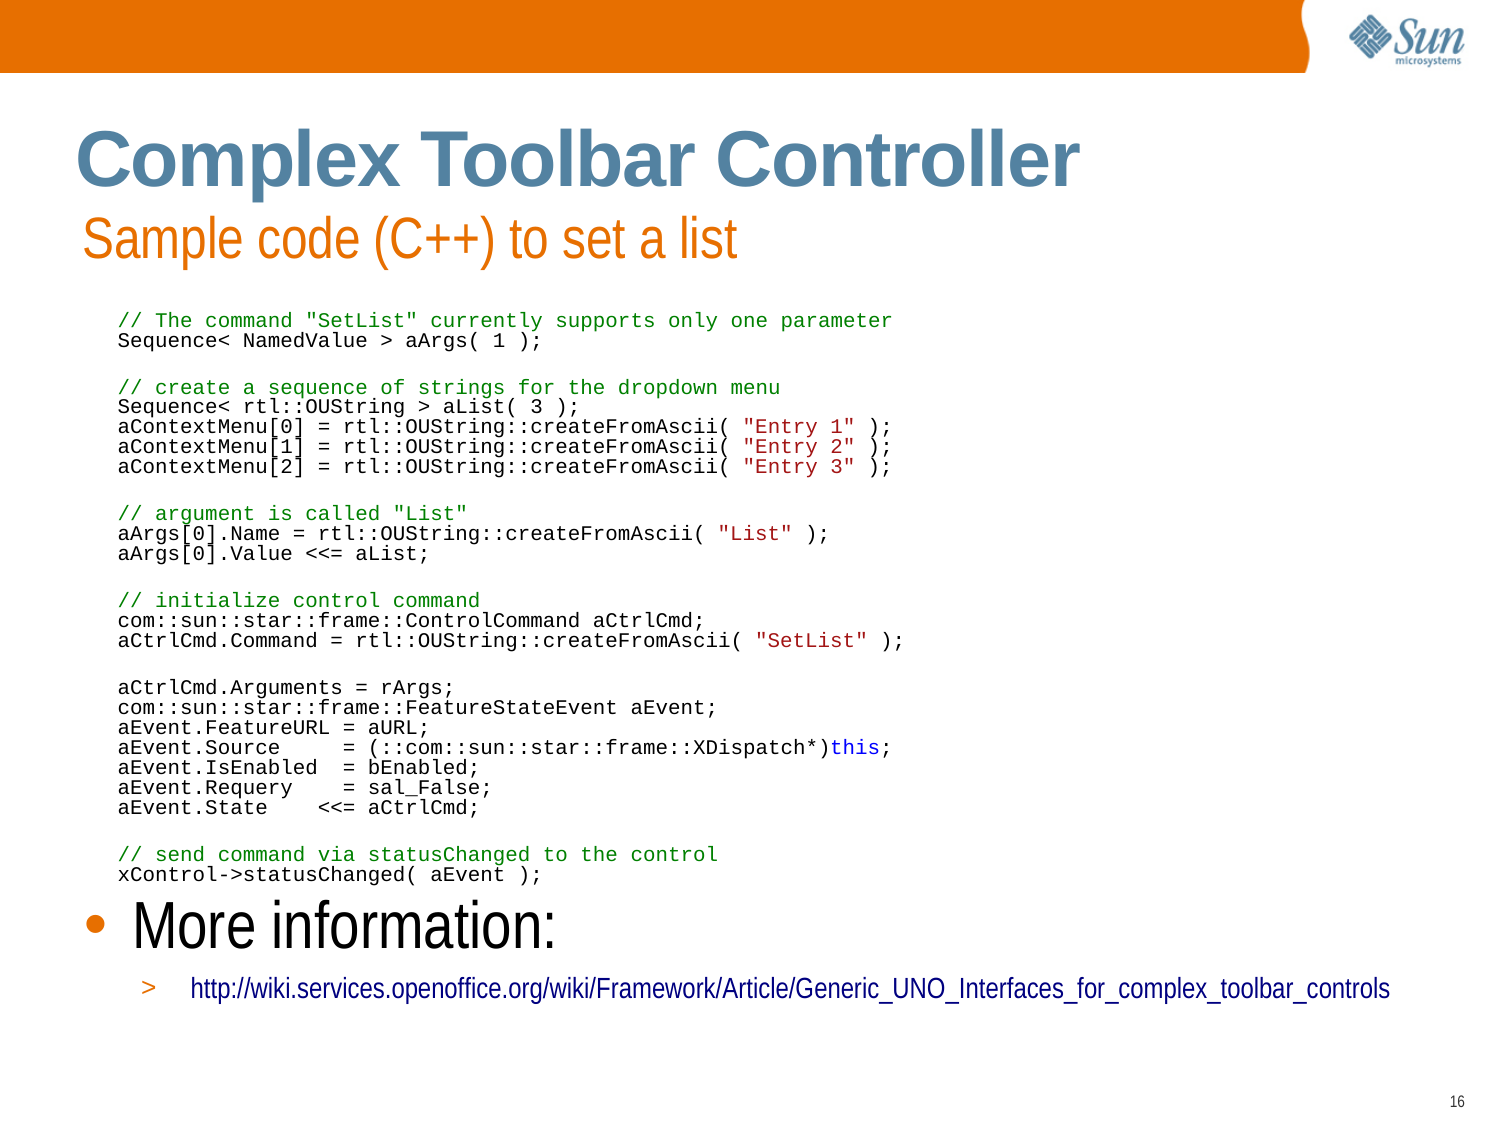

# Complex Toolbar Controller
Sample code (C++) to set a list
// The command "SetList" currently supports only one parameter
Sequence< NamedValue > aArgs( 1 );
// create a sequence of strings for the dropdown menu
Sequence< rtl::OUString > aList( 3 );
aContextMenu[0] = rtl::OUString::createFromAscii( "Entry 1" );
aContextMenu[1] = rtl::OUString::createFromAscii( "Entry 2" );
aContextMenu[2] = rtl::OUString::createFromAscii( "Entry 3" );
// argument is called "List"
aArgs[0].Name = rtl::OUString::createFromAscii( "List" );
aArgs[0].Value <<= aList;
// initialize control command
com::sun::star::frame::ControlCommand aCtrlCmd;
aCtrlCmd.Command = rtl::OUString::createFromAscii( "SetList" );
aCtrlCmd.Arguments = rArgs;
com::sun::star::frame::FeatureStateEvent aEvent;
aEvent.FeatureURL = aURL;
aEvent.Source = (::com::sun::star::frame::XDispatch*)this;
aEvent.IsEnabled = bEnabled;
aEvent.Requery = sal_False;
aEvent.State <<= aCtrlCmd;
// send command via statusChanged to the control
xControl->statusChanged( aEvent );
More information:
http://wiki.services.openoffice.org/wiki/Framework/Article/Generic_UNO_Interfaces_for_complex_toolbar_controls